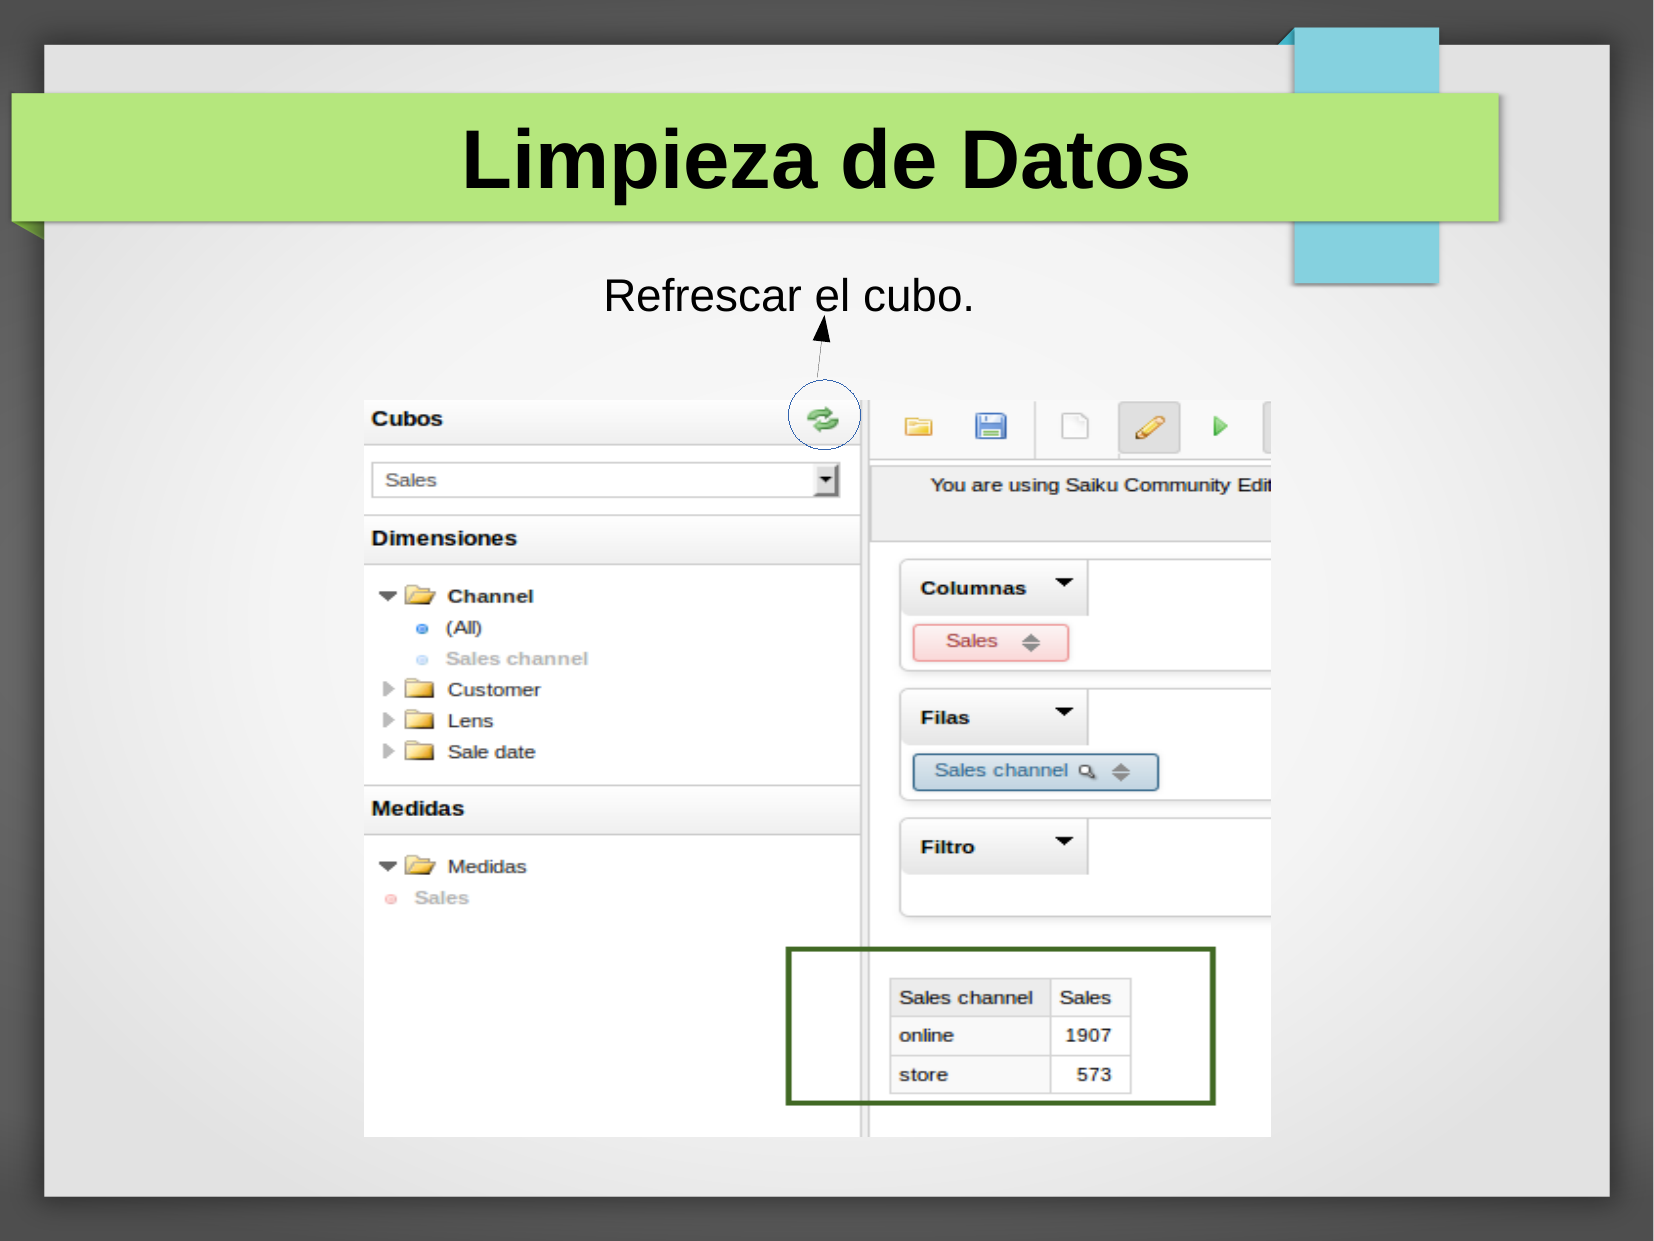

# Limpieza de Datos
Refrescar el cubo.